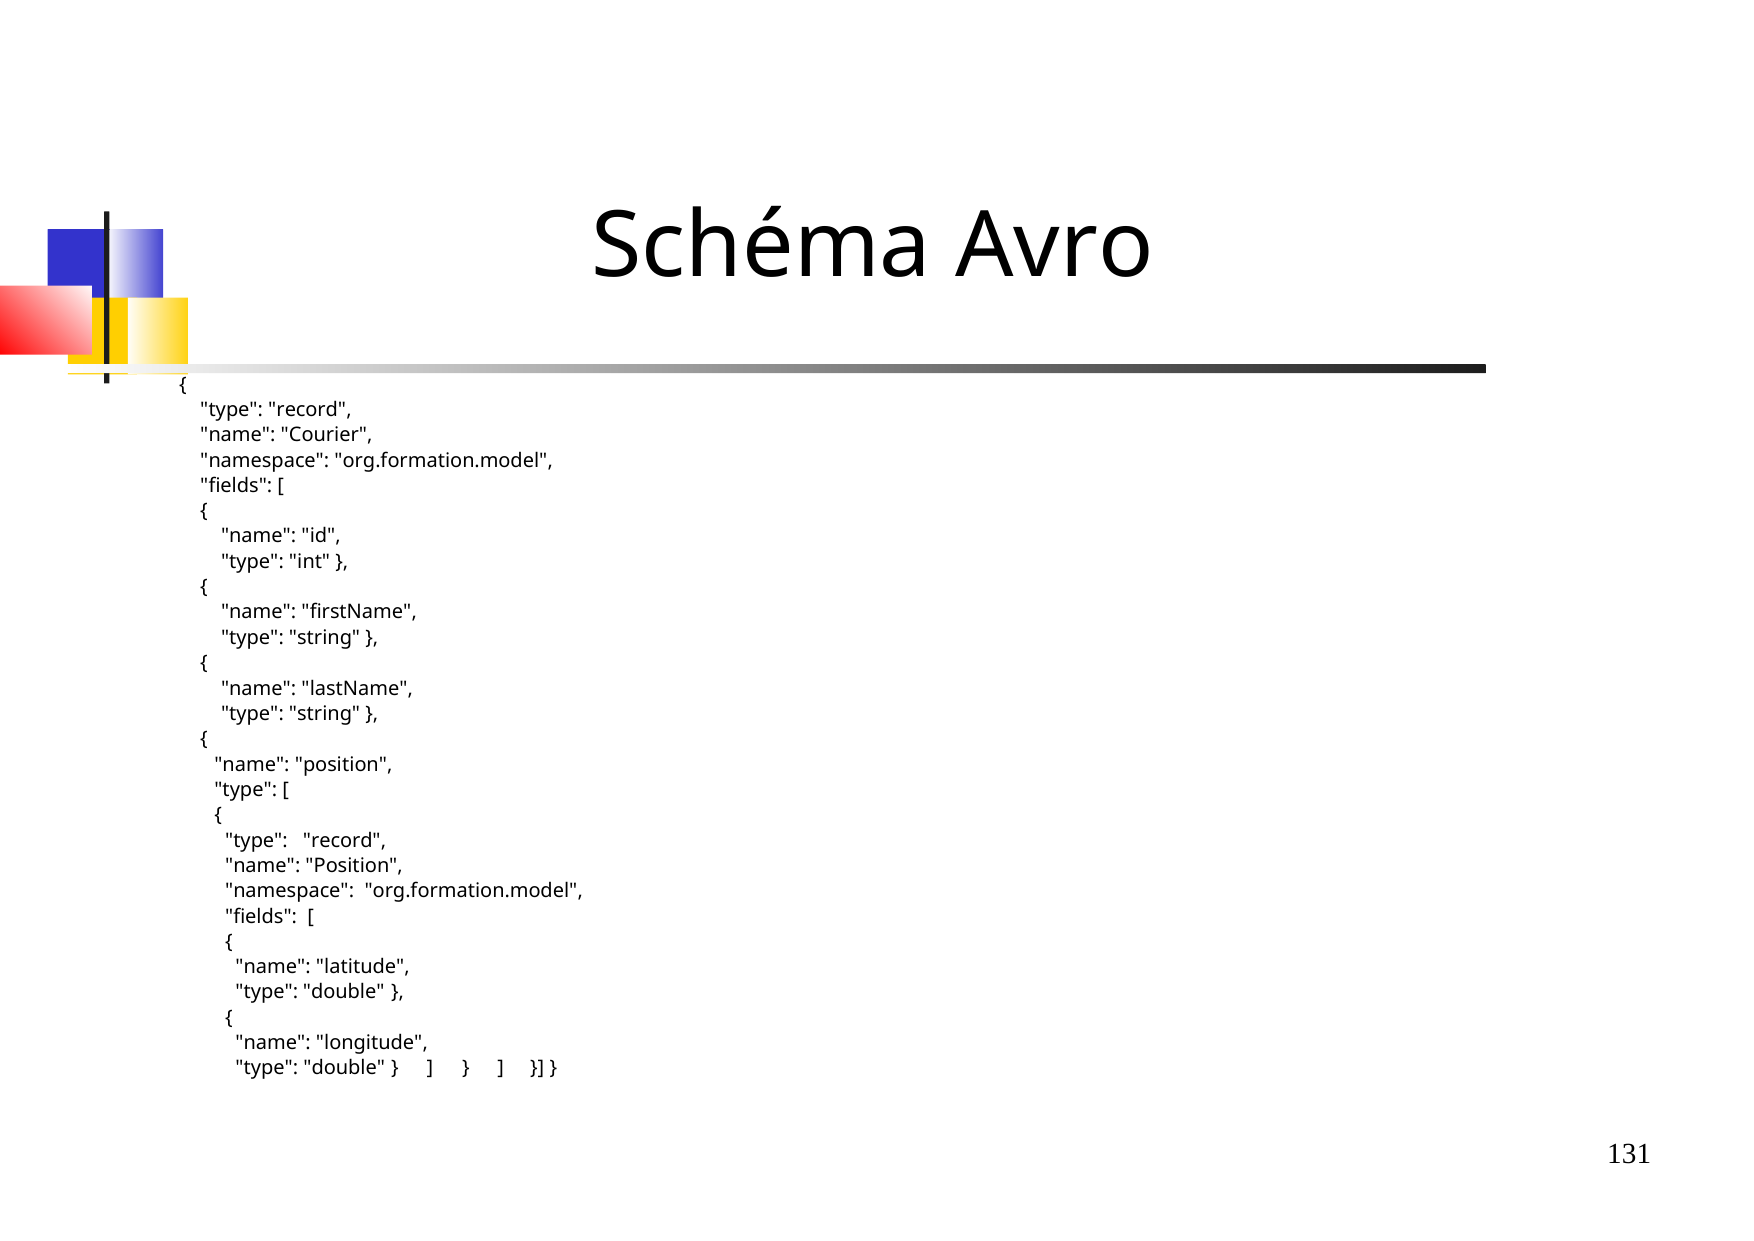

# Schéma Avro
{
 "type": "record",
 "name": "Courier",
 "namespace": "org.formation.model",
 "fields": [
 {
 "name": "id",
 "type": "int" },
 {
 "name": "firstName",
 "type": "string" },
 {
 "name": "lastName",
 "type": "string" },
 {
 	"name": "position",
 	"type": [
 		{
 			 "type":	"record",
 		 "name": "Position",
 		 "namespace": "org.formation.model",
 		 "fields": [
 		 {
 			 "name": "latitude",
 			 "type":	"double" 		},
 		 {
 			 "name": "longitude",
 			 "type": "double" 		} 		] 		} 	] }] }